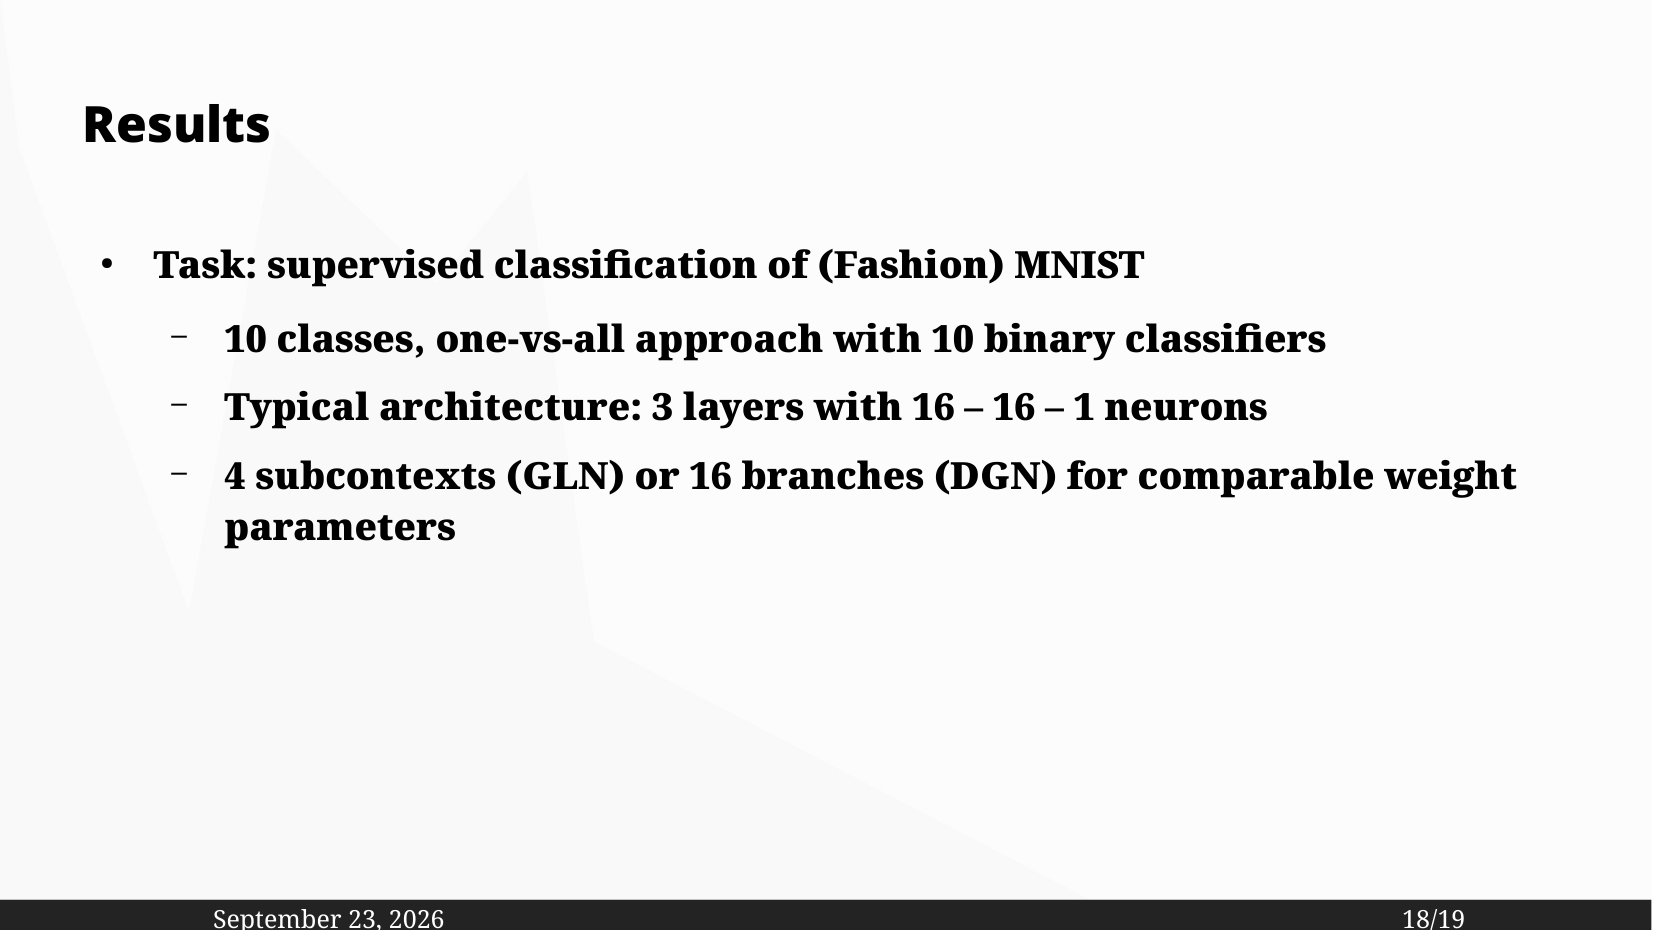

# Results
Task: supervised classification of (Fashion) MNIST
10 classes, one-vs-all approach with 10 binary classifiers
Typical architecture: 3 layers with 16 – 16 – 1 neurons
4 subcontexts (GLN) or 16 branches (DGN) for comparable weight parameters